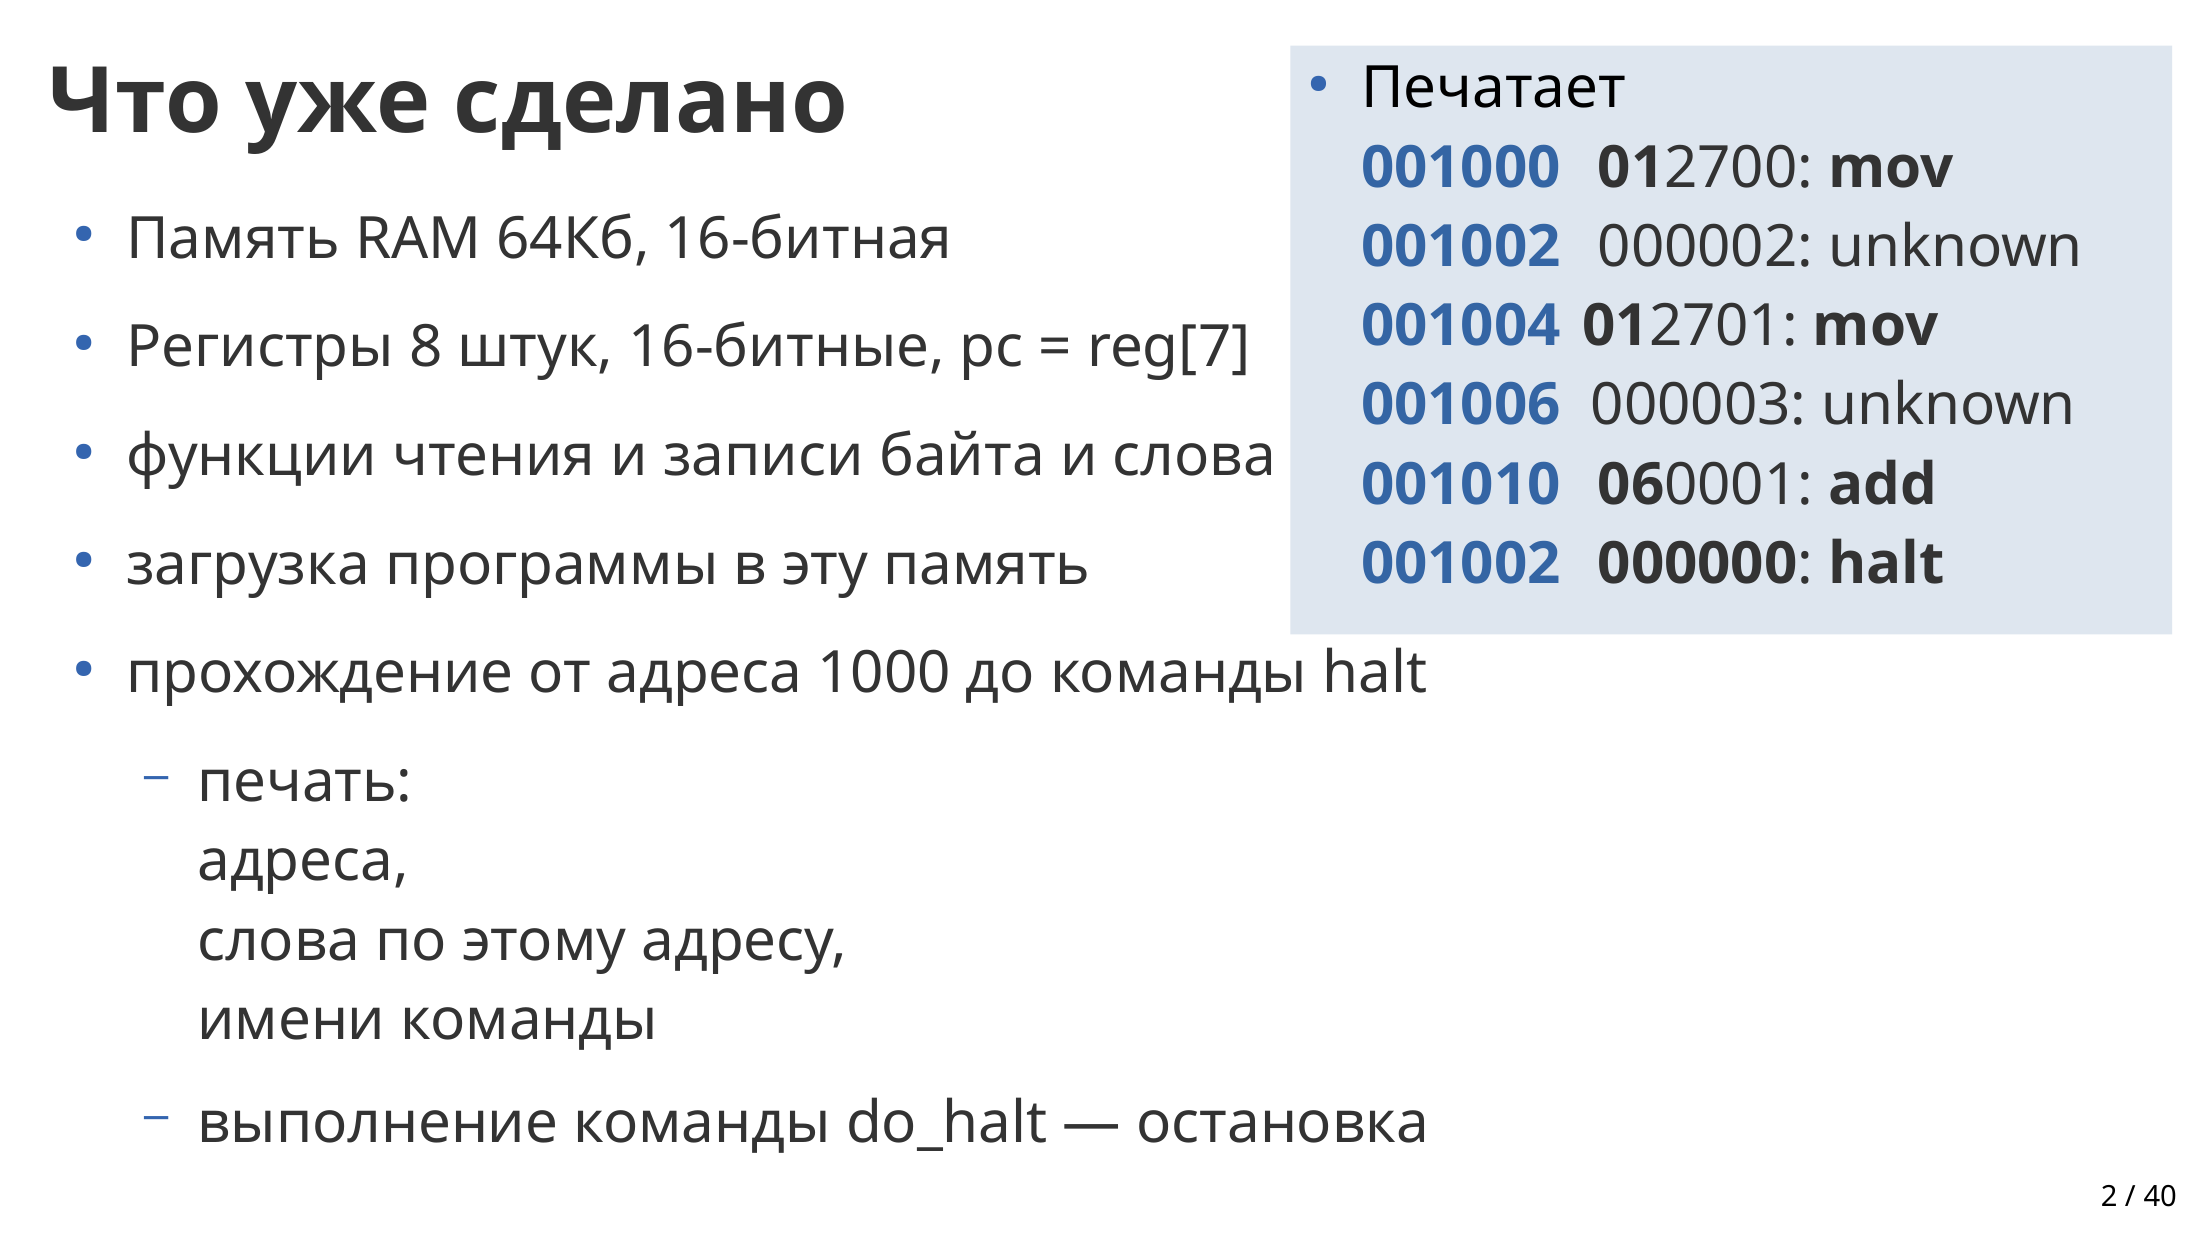

# Что уже сделано
Печатает
001000	 012700: mov
001002	 000002: unknown
001004 	012701: mov
001006 000003: unknown
001010	 060001: add
001002	 000000: halt
Память RAM 64Кб, 16-битная
Регистры 8 штук, 16-битные, pc = reg[7]
функции чтения и записи байта и слова
загрузка программы в эту память
прохождение от адреса 1000 до команды halt
печать:
адреса,
слова по этому адресу,
имени команды
выполнение команды do_halt — остановка
2